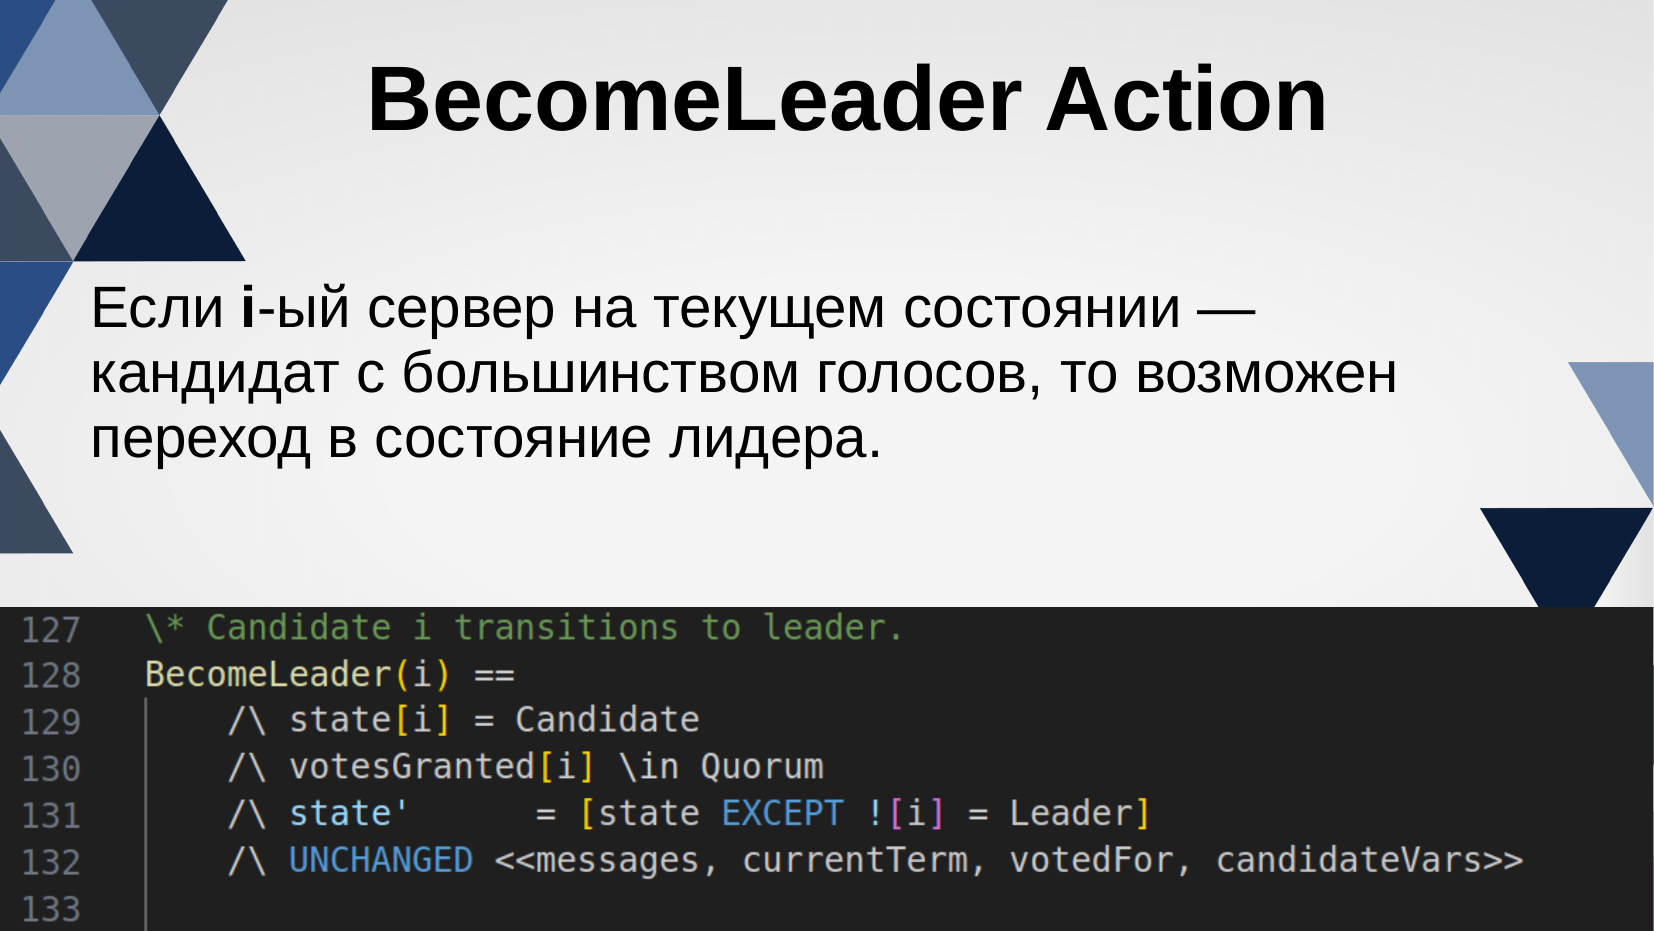

BecomeLeader Action
Если i-ый сервер на текущем состоянии — кандидат с большинством голосов, то возможен переход в состояние лидера.